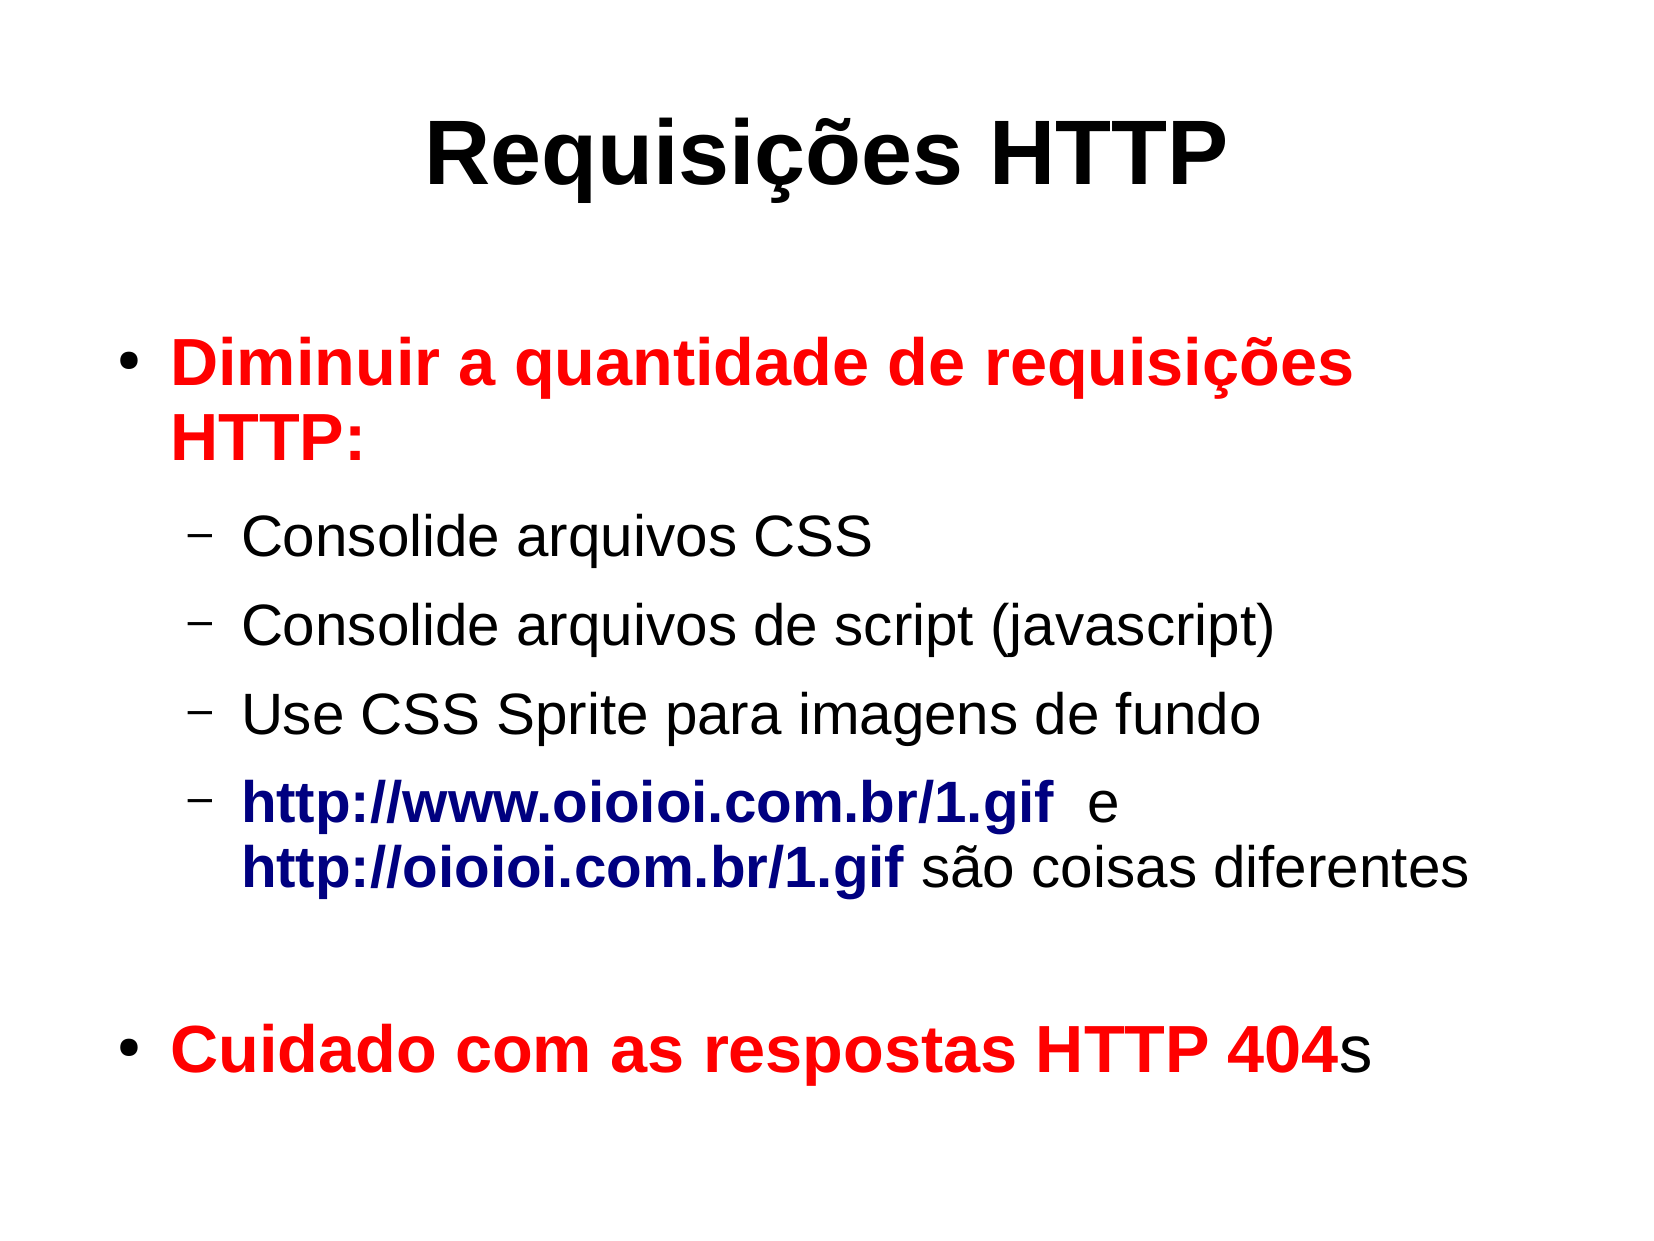

# Requisições HTTP
Diminuir a quantidade de requisições HTTP:
Consolide arquivos CSS
Consolide arquivos de script (javascript)
Use CSS Sprite para imagens de fundo
http://www.oioioi.com.br/1.gif e http://oioioi.com.br/1.gif são coisas diferentes
Cuidado com as respostas HTTP 404s